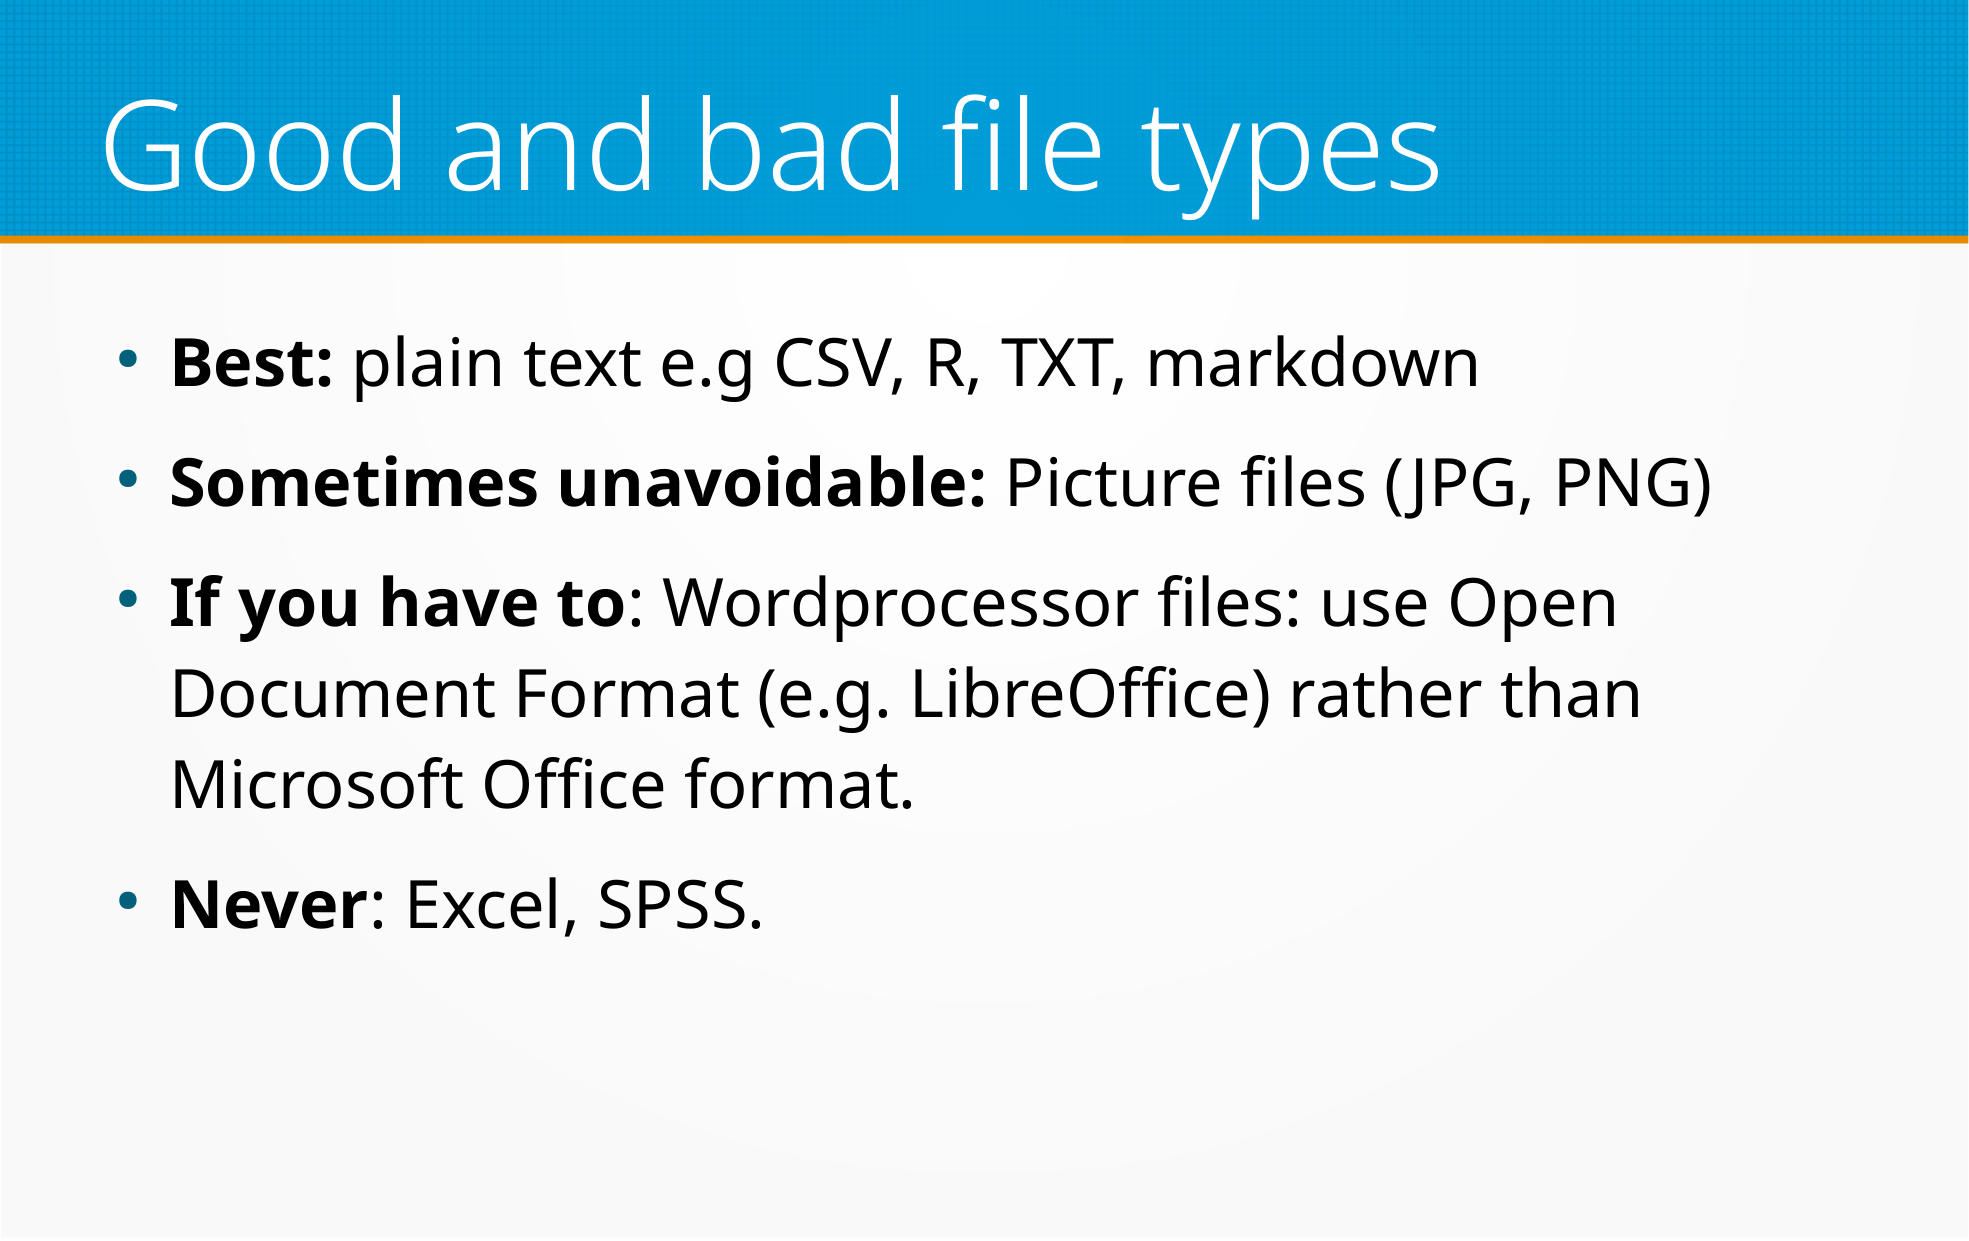

# Good and bad file types
Best: plain text e.g CSV, R, TXT, markdown
Sometimes unavoidable: Picture files (JPG, PNG)
If you have to: Wordprocessor files: use Open Document Format (e.g. LibreOffice) rather than Microsoft Office format.
Never: Excel, SPSS.